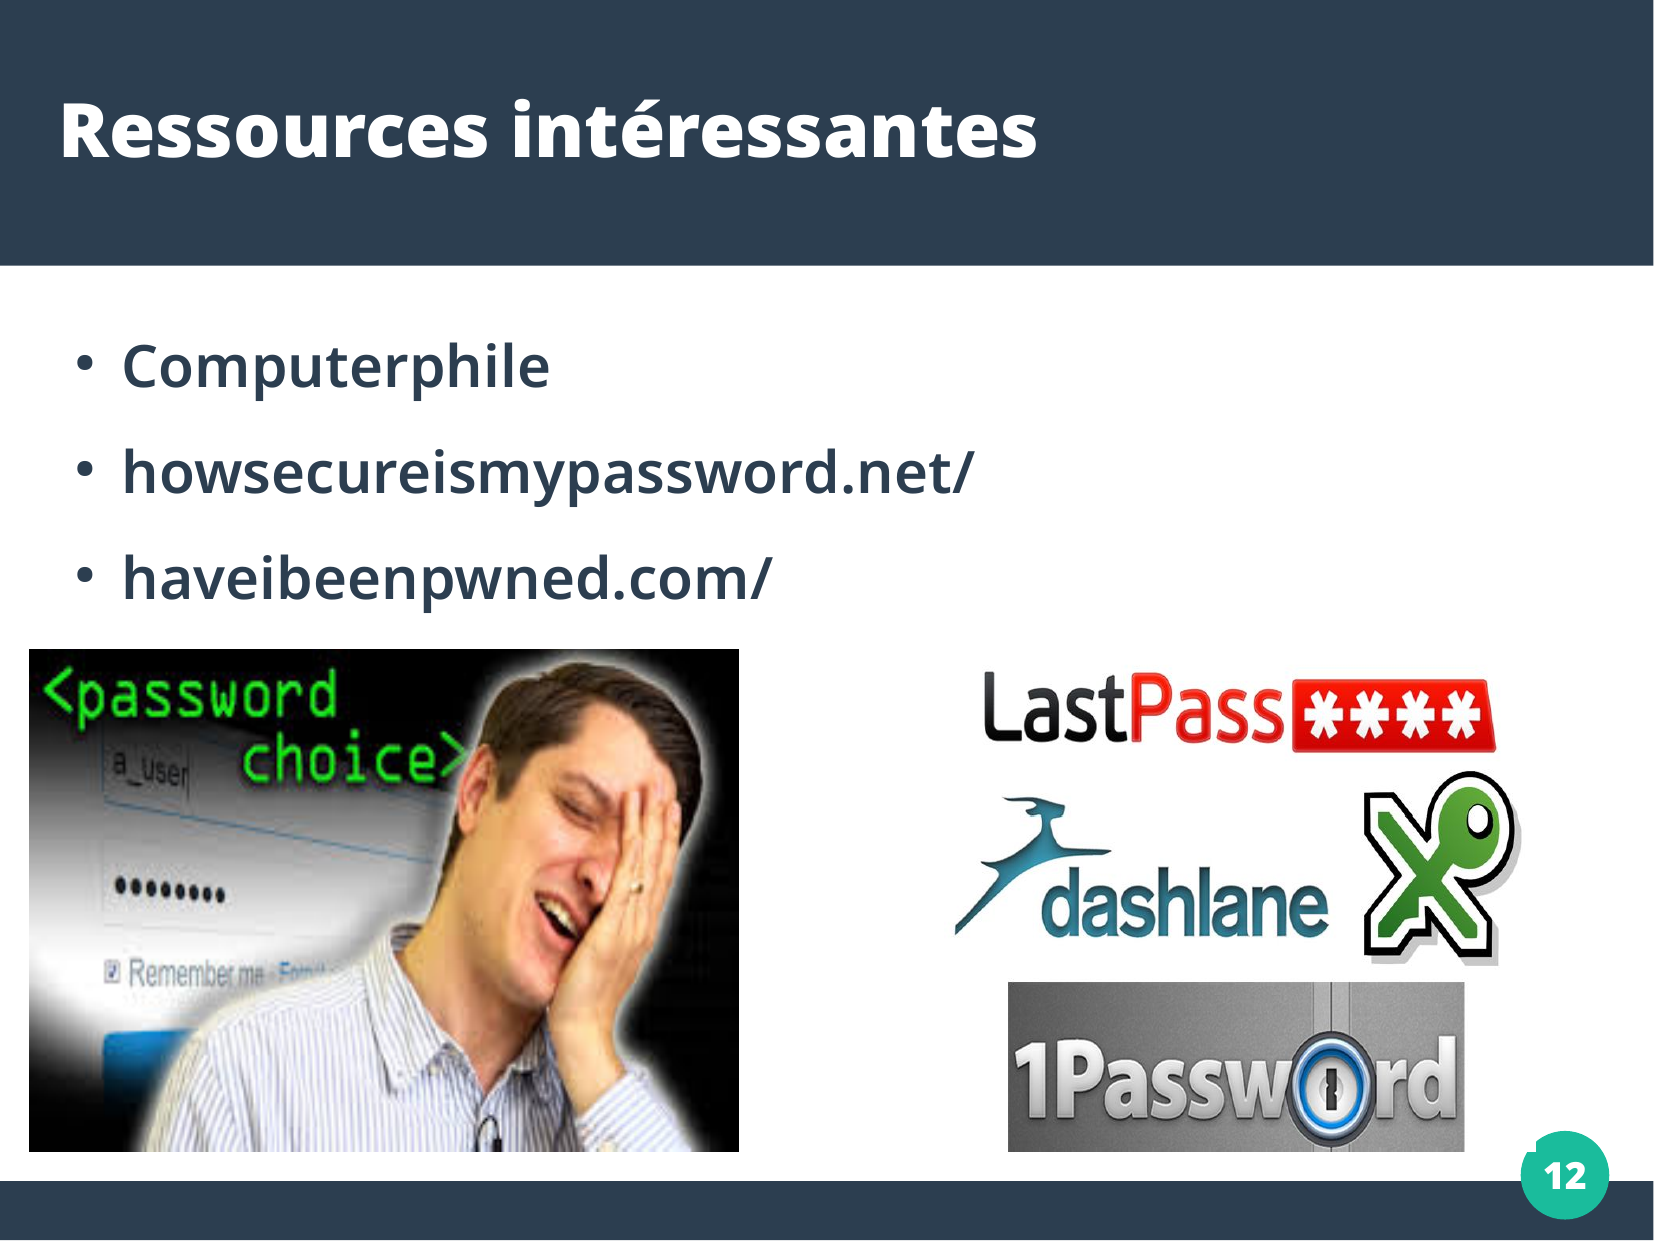

# Ressources intéressantes
Computerphile
howsecureismypassword.net/
haveibeenpwned.com/
12